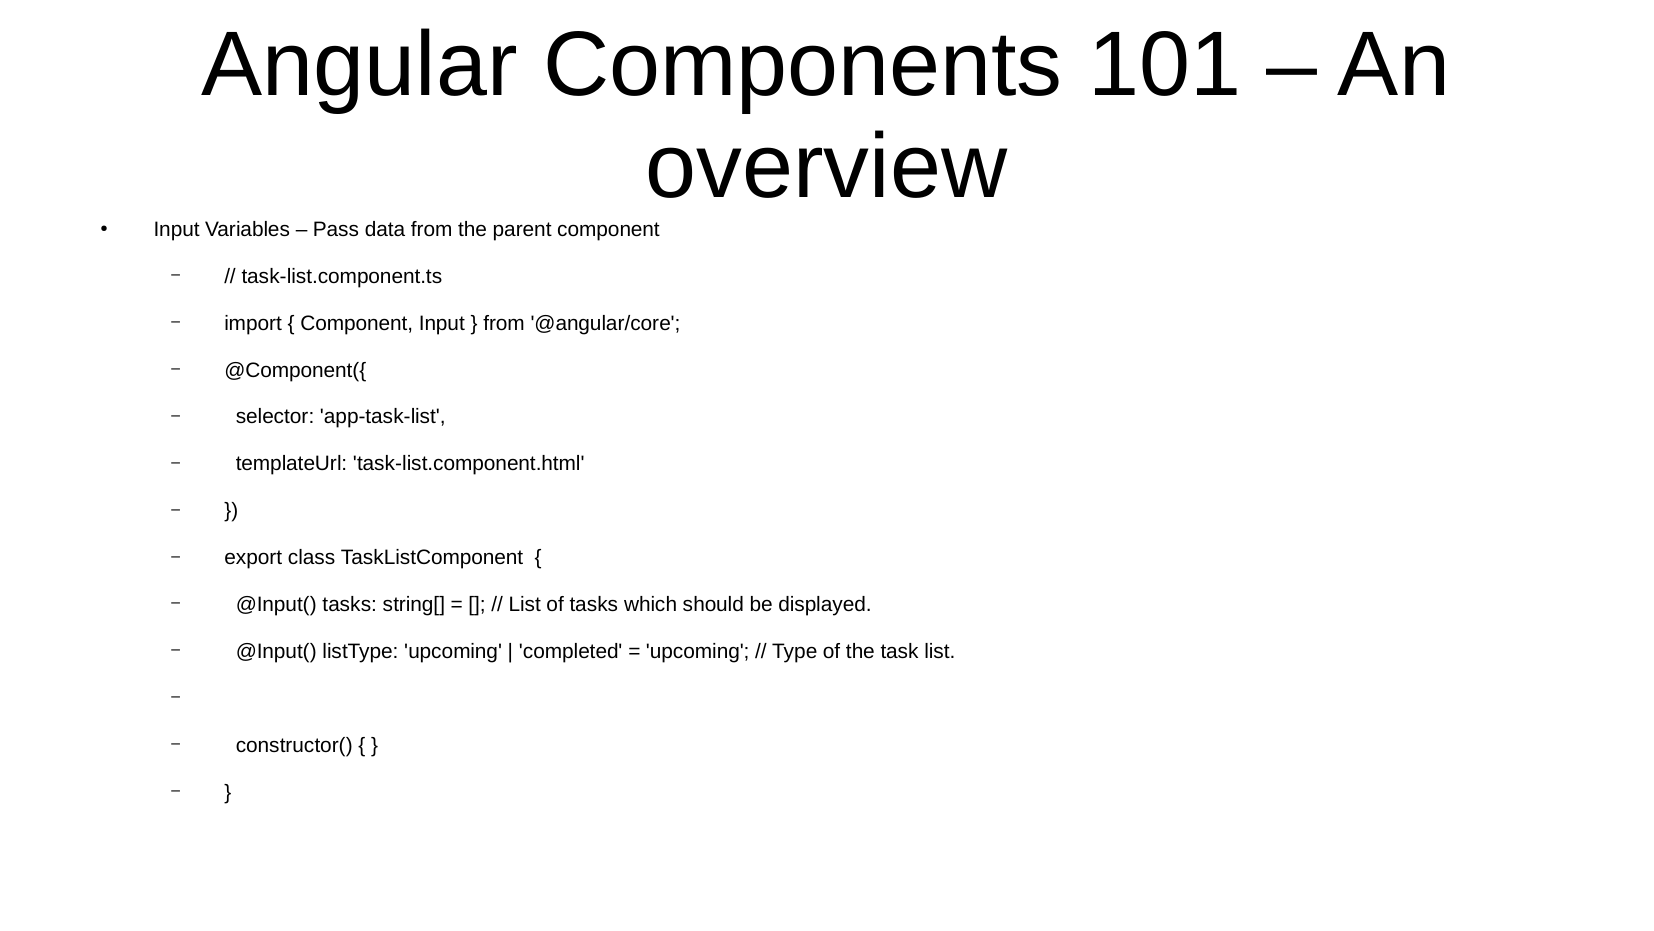

# Angular Components 101 – An overview
Input Variables – Pass data from the parent component
// task-list.component.ts
import { Component, Input } from '@angular/core';
@Component({
 selector: 'app-task-list',
 templateUrl: 'task-list.component.html'
})
export class TaskListComponent {
 @Input() tasks: string[] = []; // List of tasks which should be displayed.
 @Input() listType: 'upcoming' | 'completed' = 'upcoming'; // Type of the task list.
 constructor() { }
}